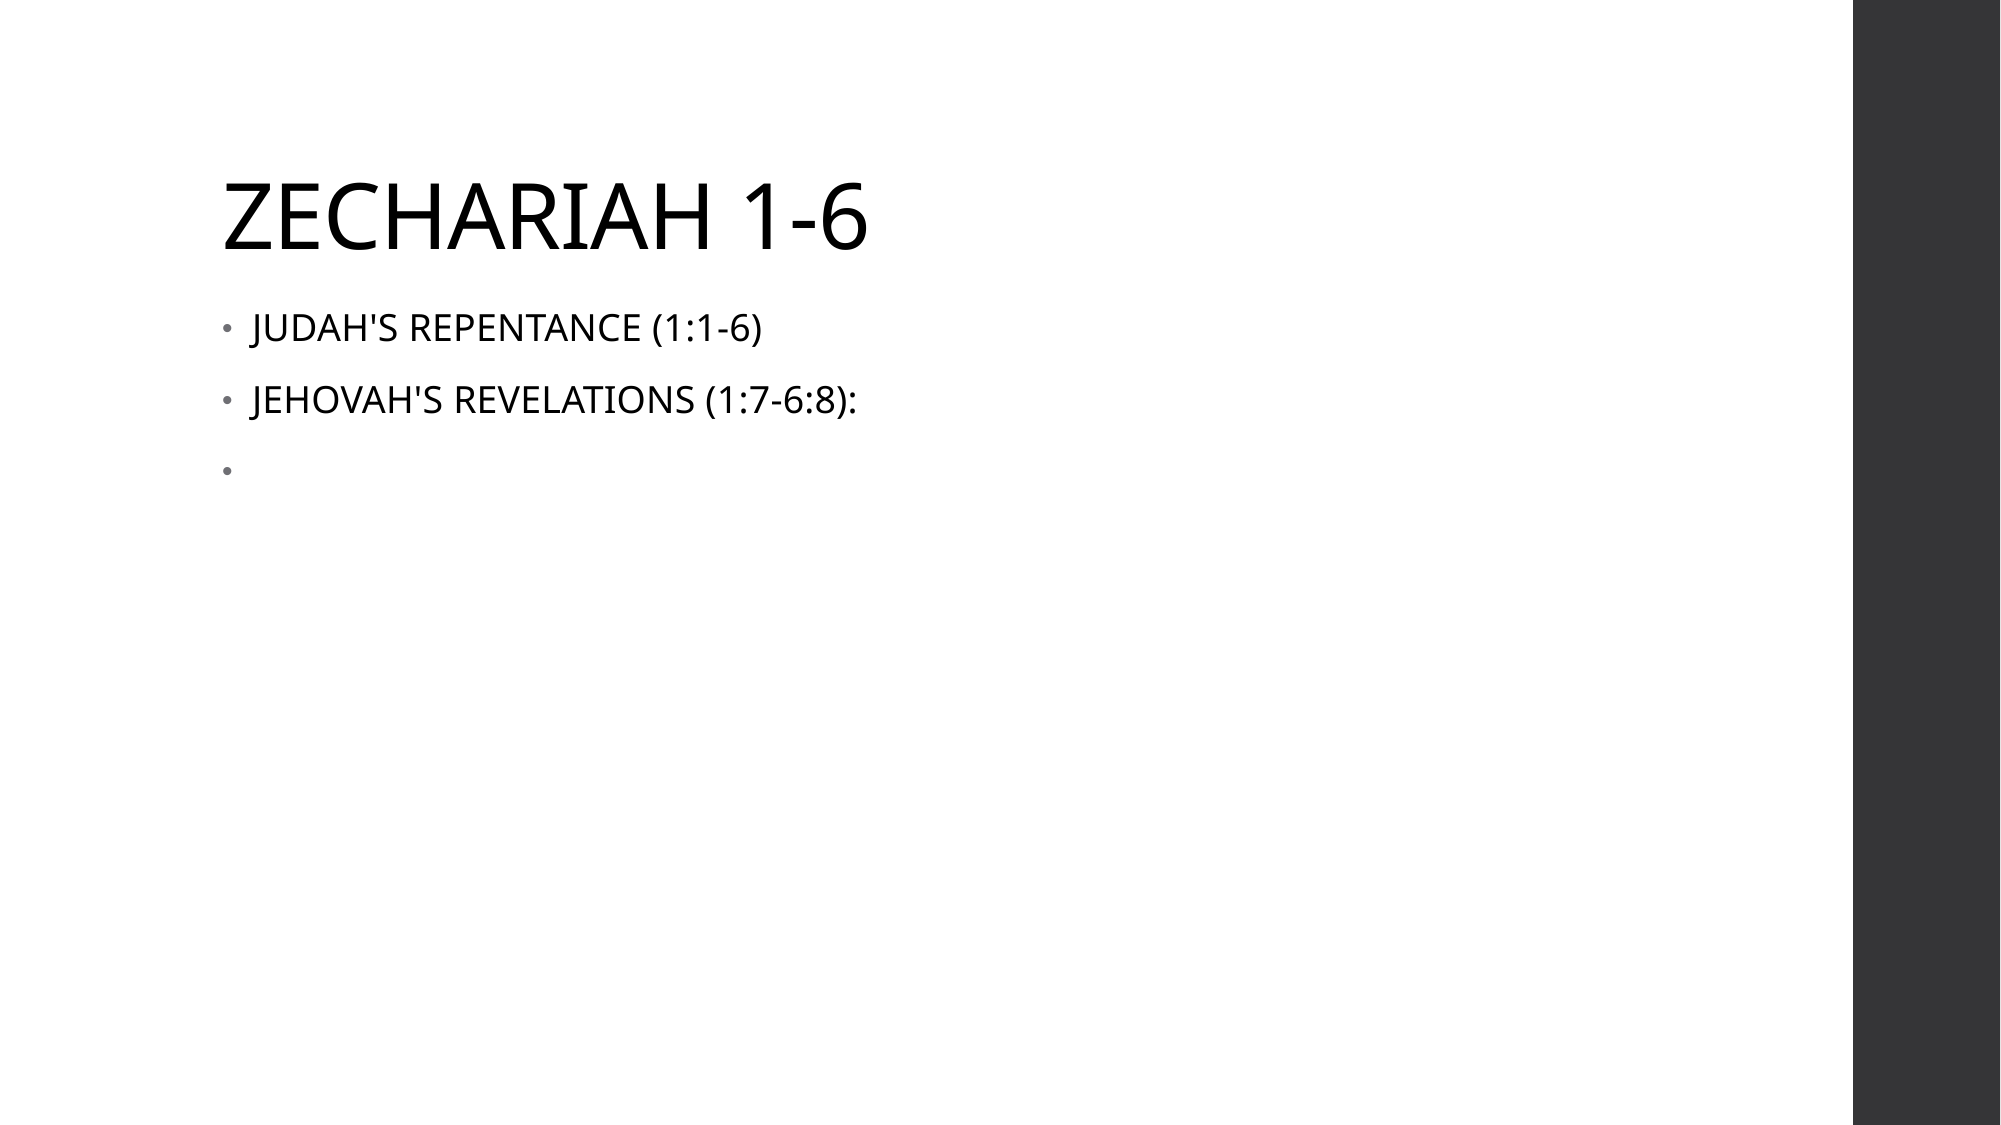

# ZECHARIAH 1-6
JUDAH'S REPENTANCE (1:1-6)
JEHOVAH'S REVELATIONS (1:7-6:8):